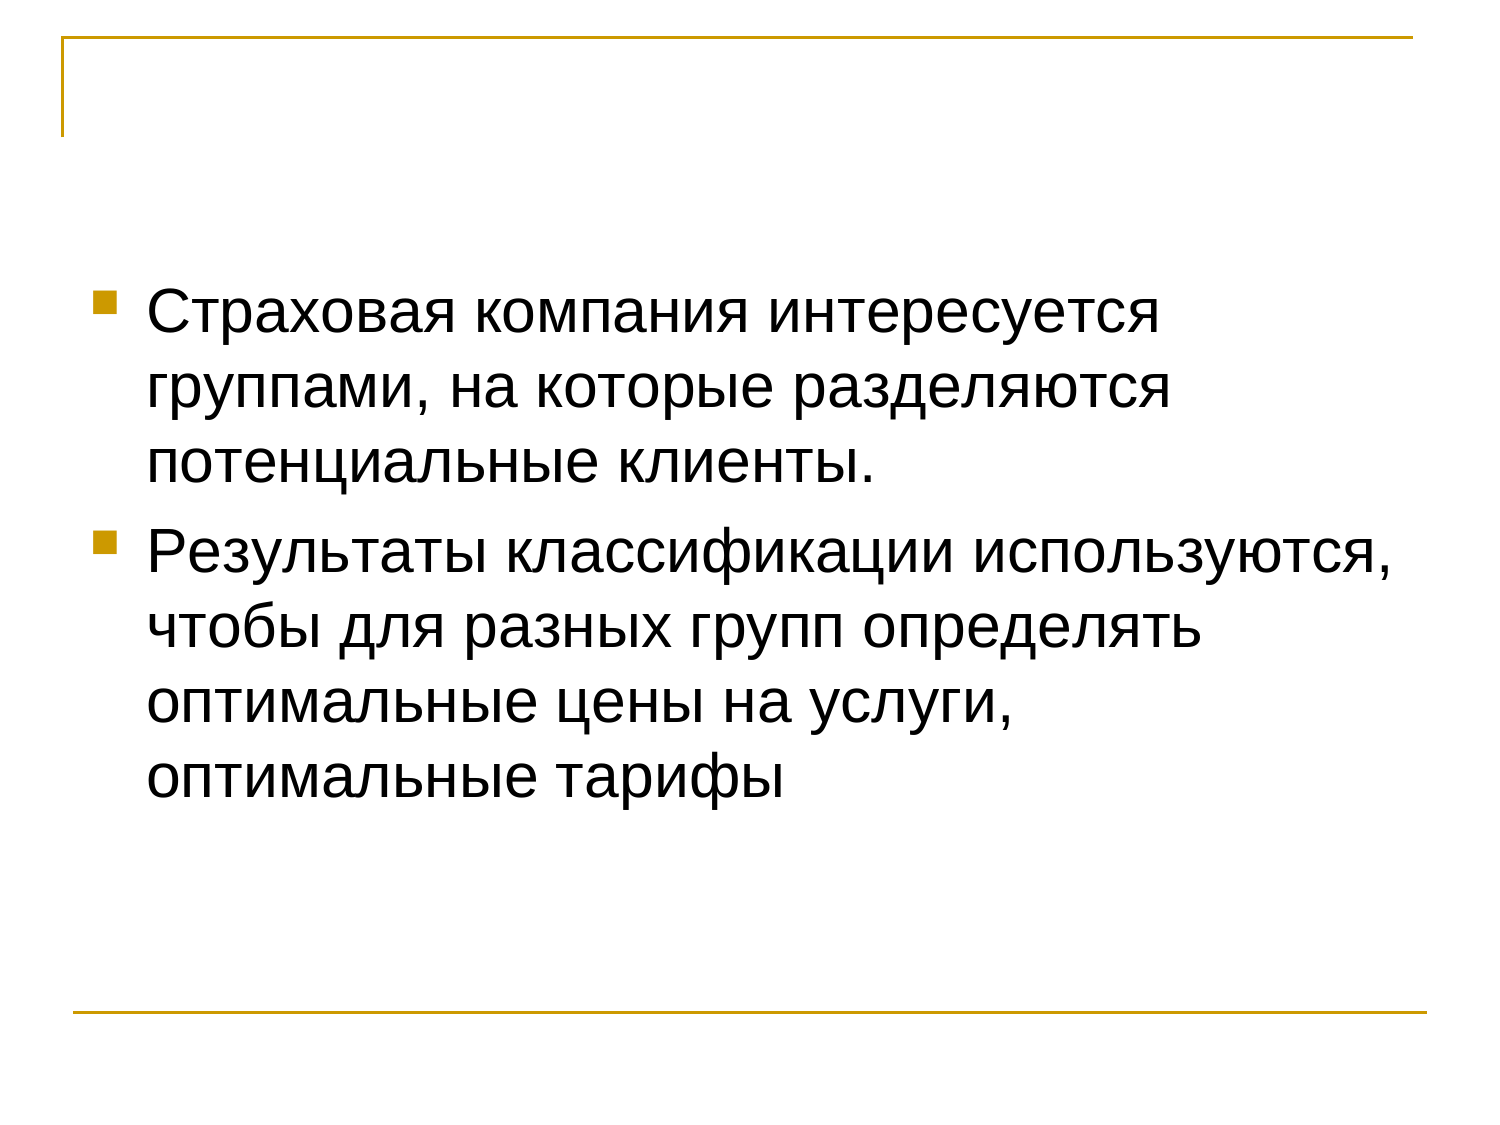

#
Страховая компания интересуется группами, на которые разделяются потенциальные клиенты.
Результаты классификации используются, чтобы для разных групп определять оптимальные цены на услуги, оптимальные тарифы